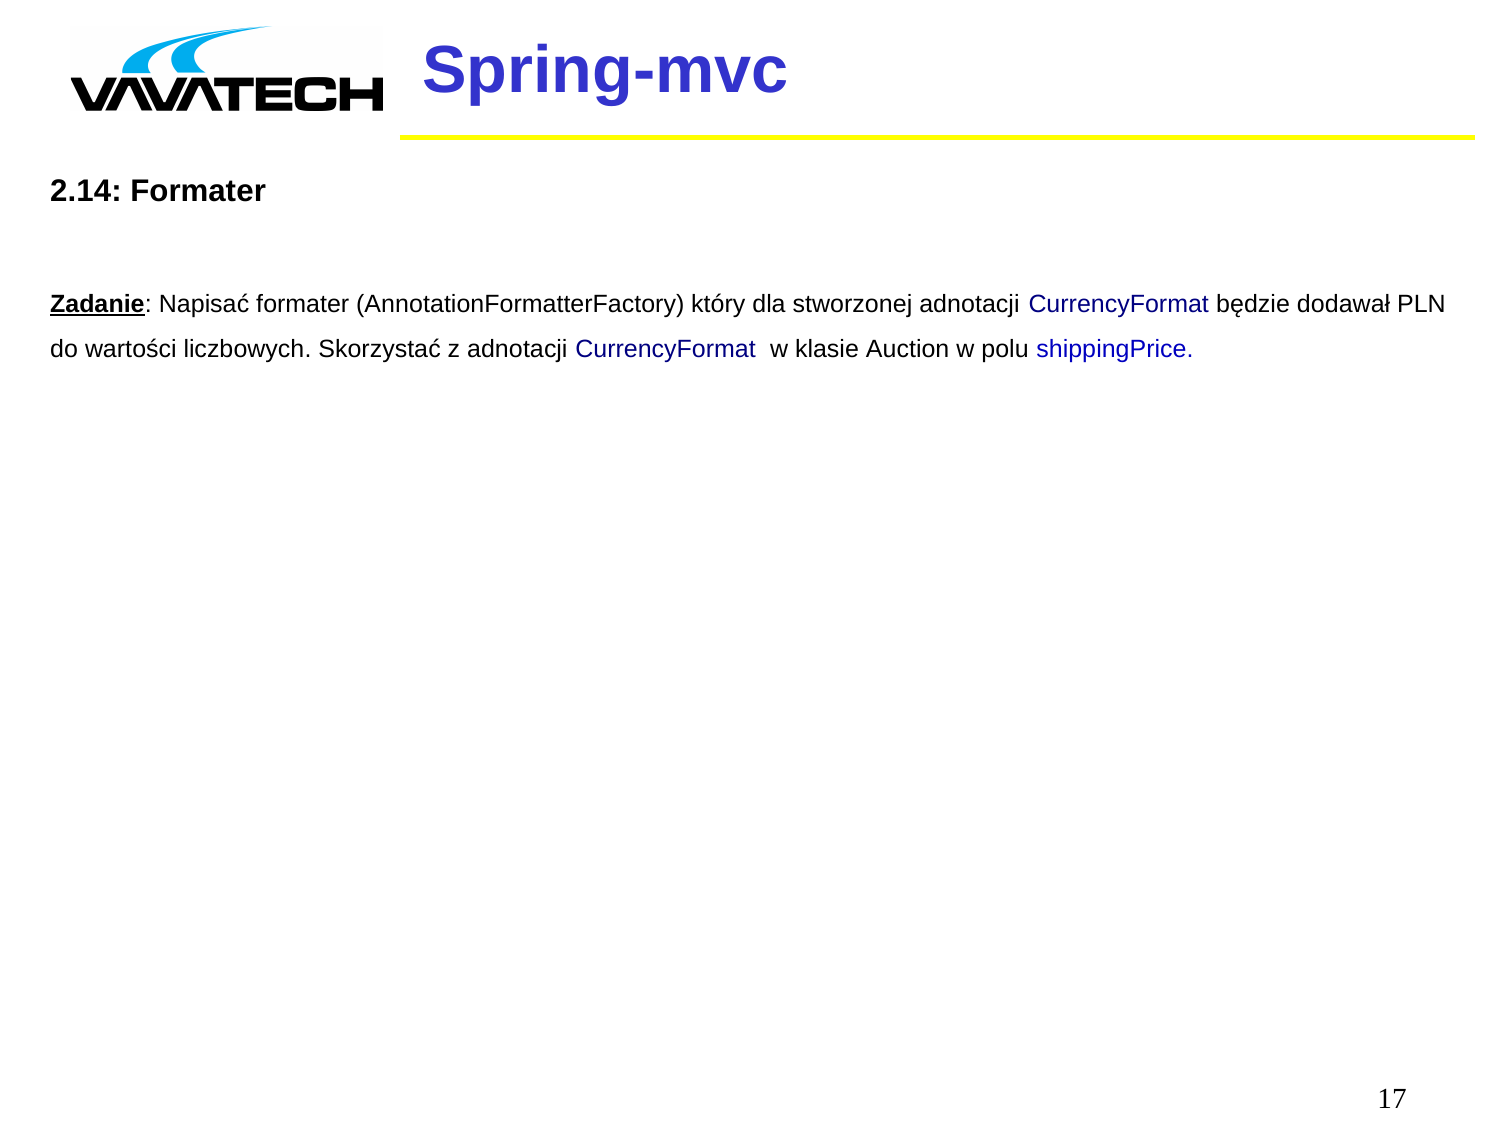

# Spring-mvc
2.14: Formater
Zadanie: Napisać formater (AnnotationFormatterFactory) który dla stworzonej adnotacji CurrencyFormat będzie dodawał PLN do wartości liczbowych. Skorzystać z adnotacji CurrencyFormat w klasie Auction w polu shippingPrice.
17